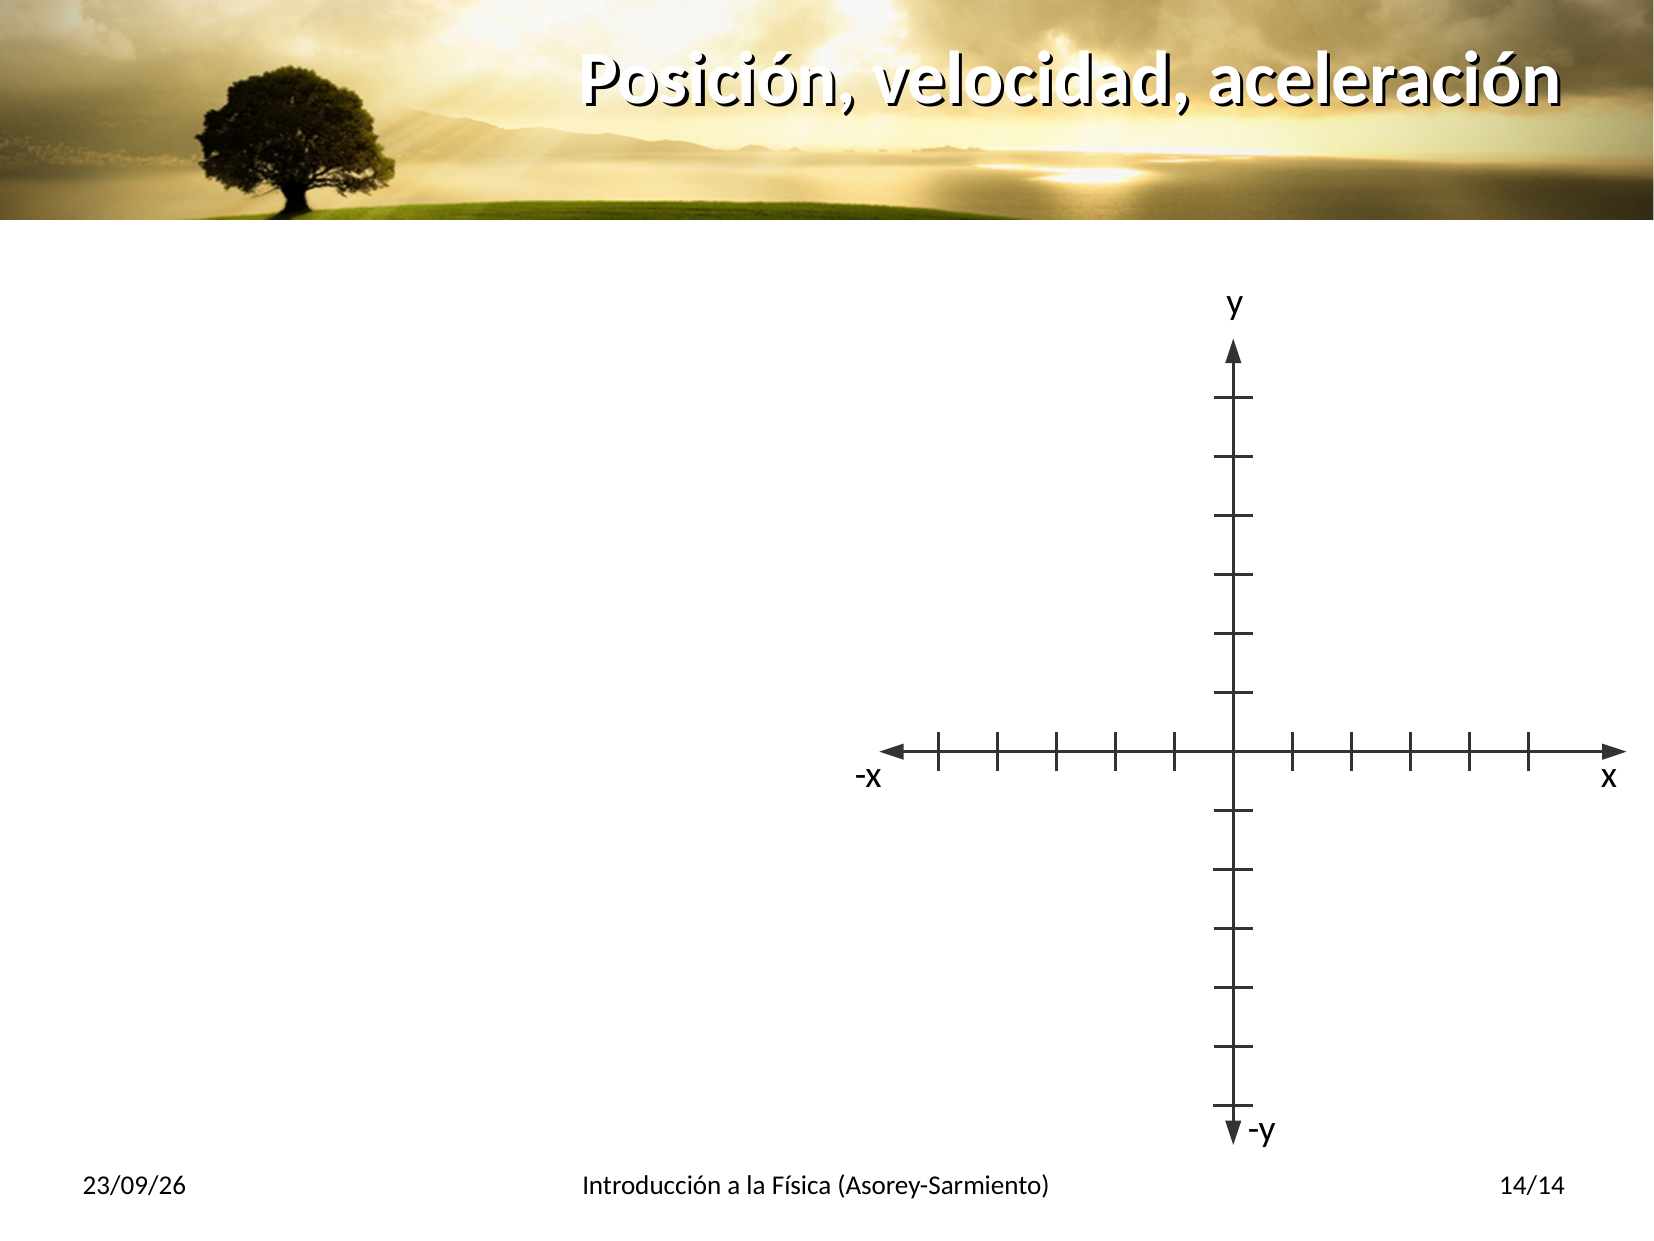

# Posición, velocidad, aceleración
y
-x
x
-y
Introducción a la Física (Asorey-Sarmiento)
14